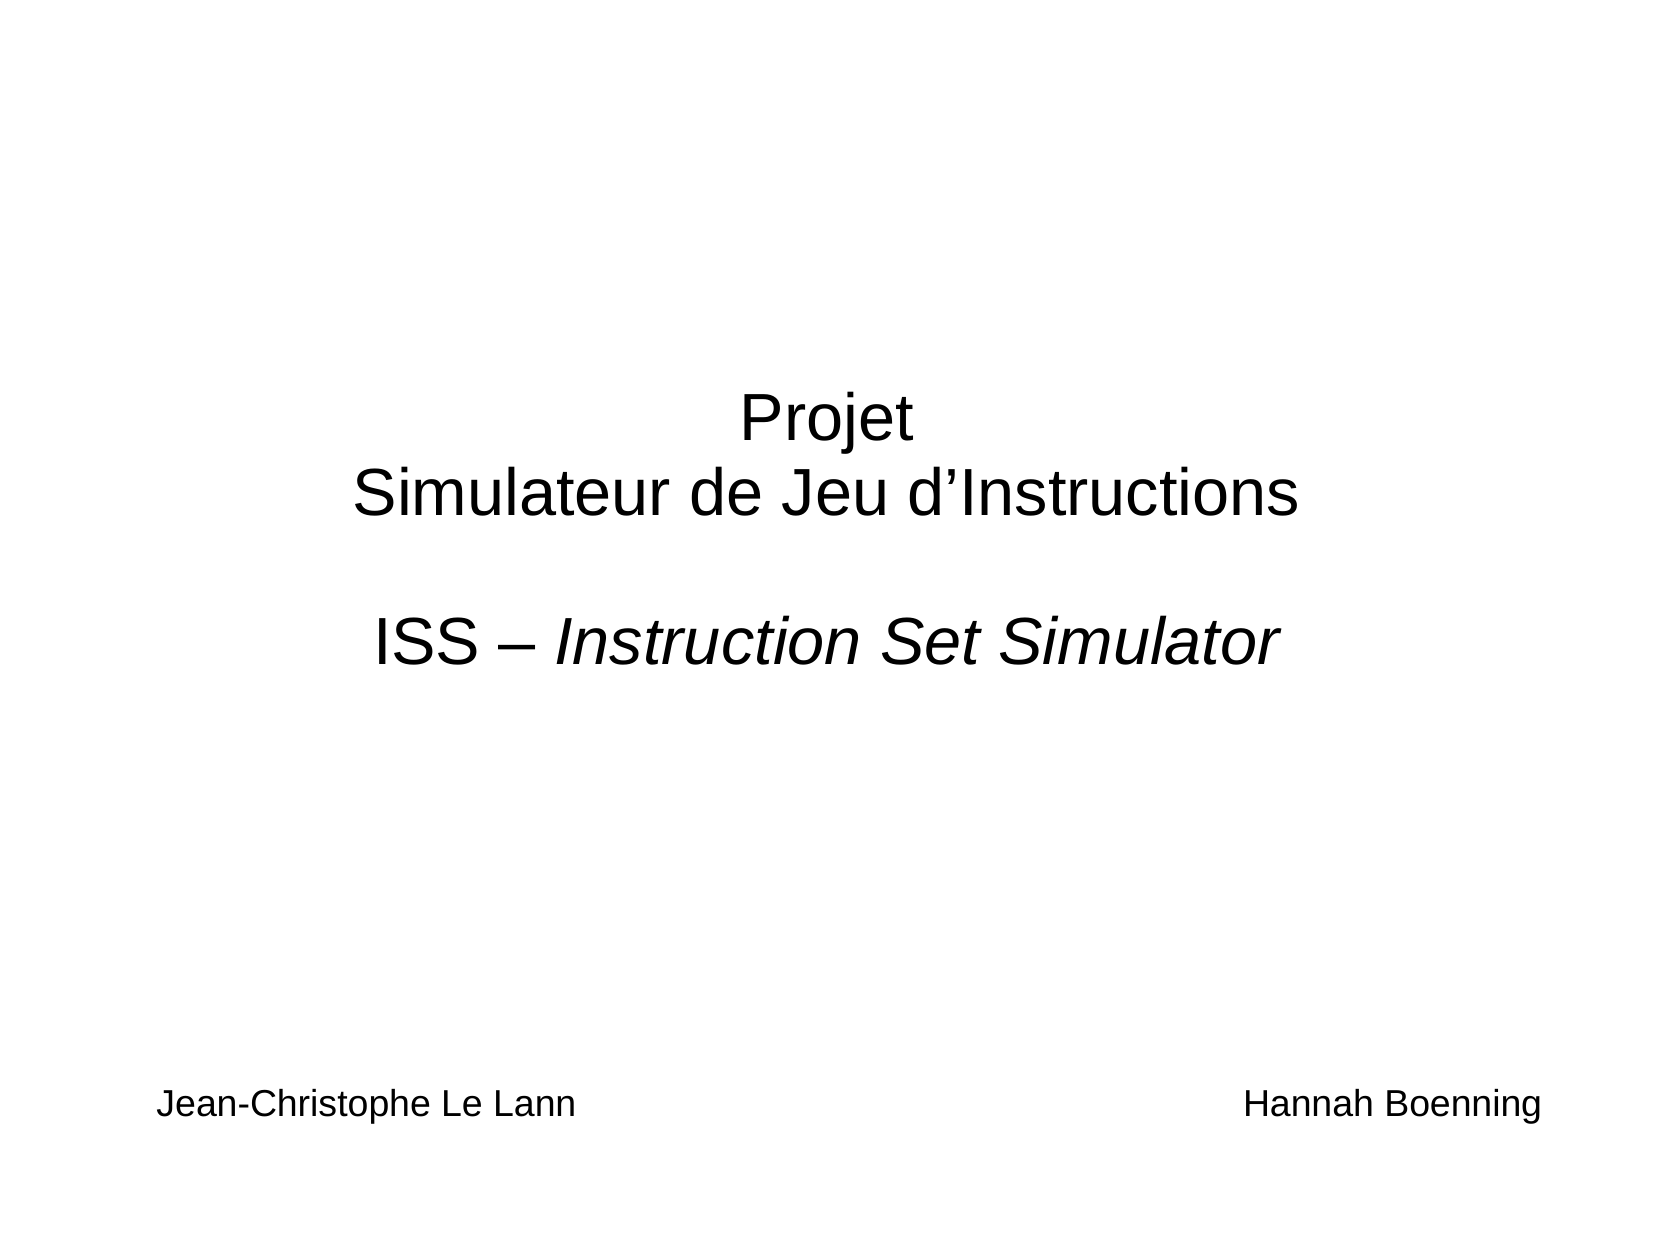

# Projet
Simulateur de Jeu d’Instructions
ISS – Instruction Set Simulator
Jean-Christophe Le Lann
Hannah Boenning